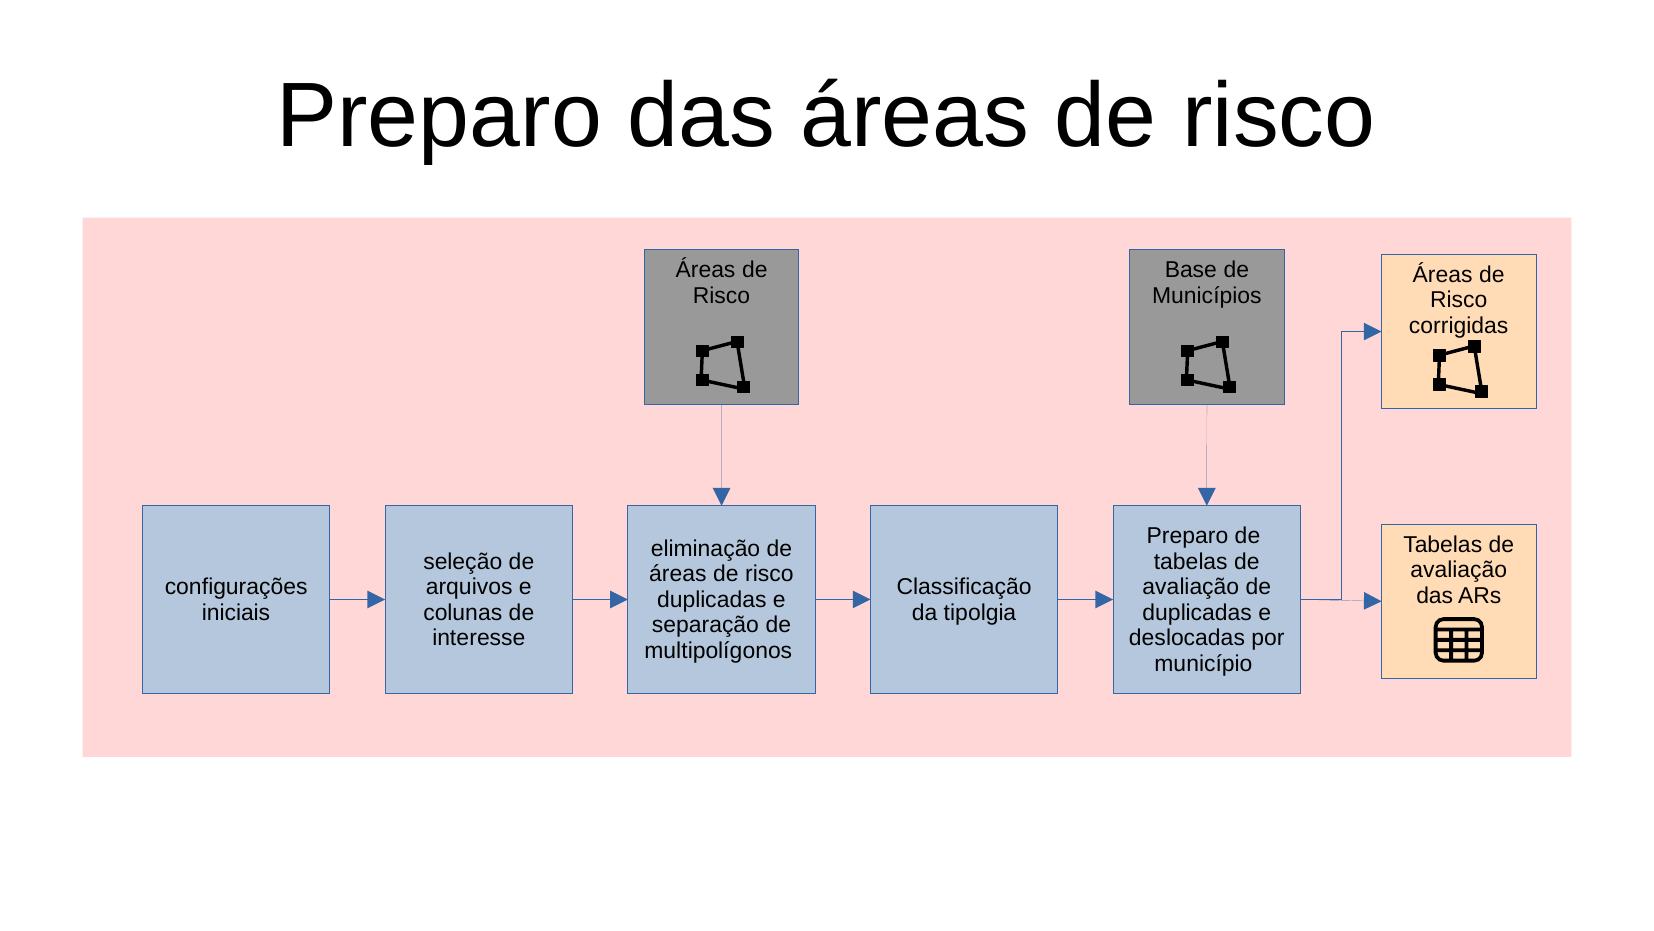

Preparo das áreas de risco
#
Áreas de Risco
Base de Municípios
Áreas de Risco corrigidas
configurações iniciais
seleção de arquivos e colunas de interesse
eliminação de áreas de risco duplicadas e separação de multipolígonos
Classificação da tipolgia
Preparo de tabelas de avaliação de duplicadas e deslocadas por município
Tabelas de avaliação
das ARs